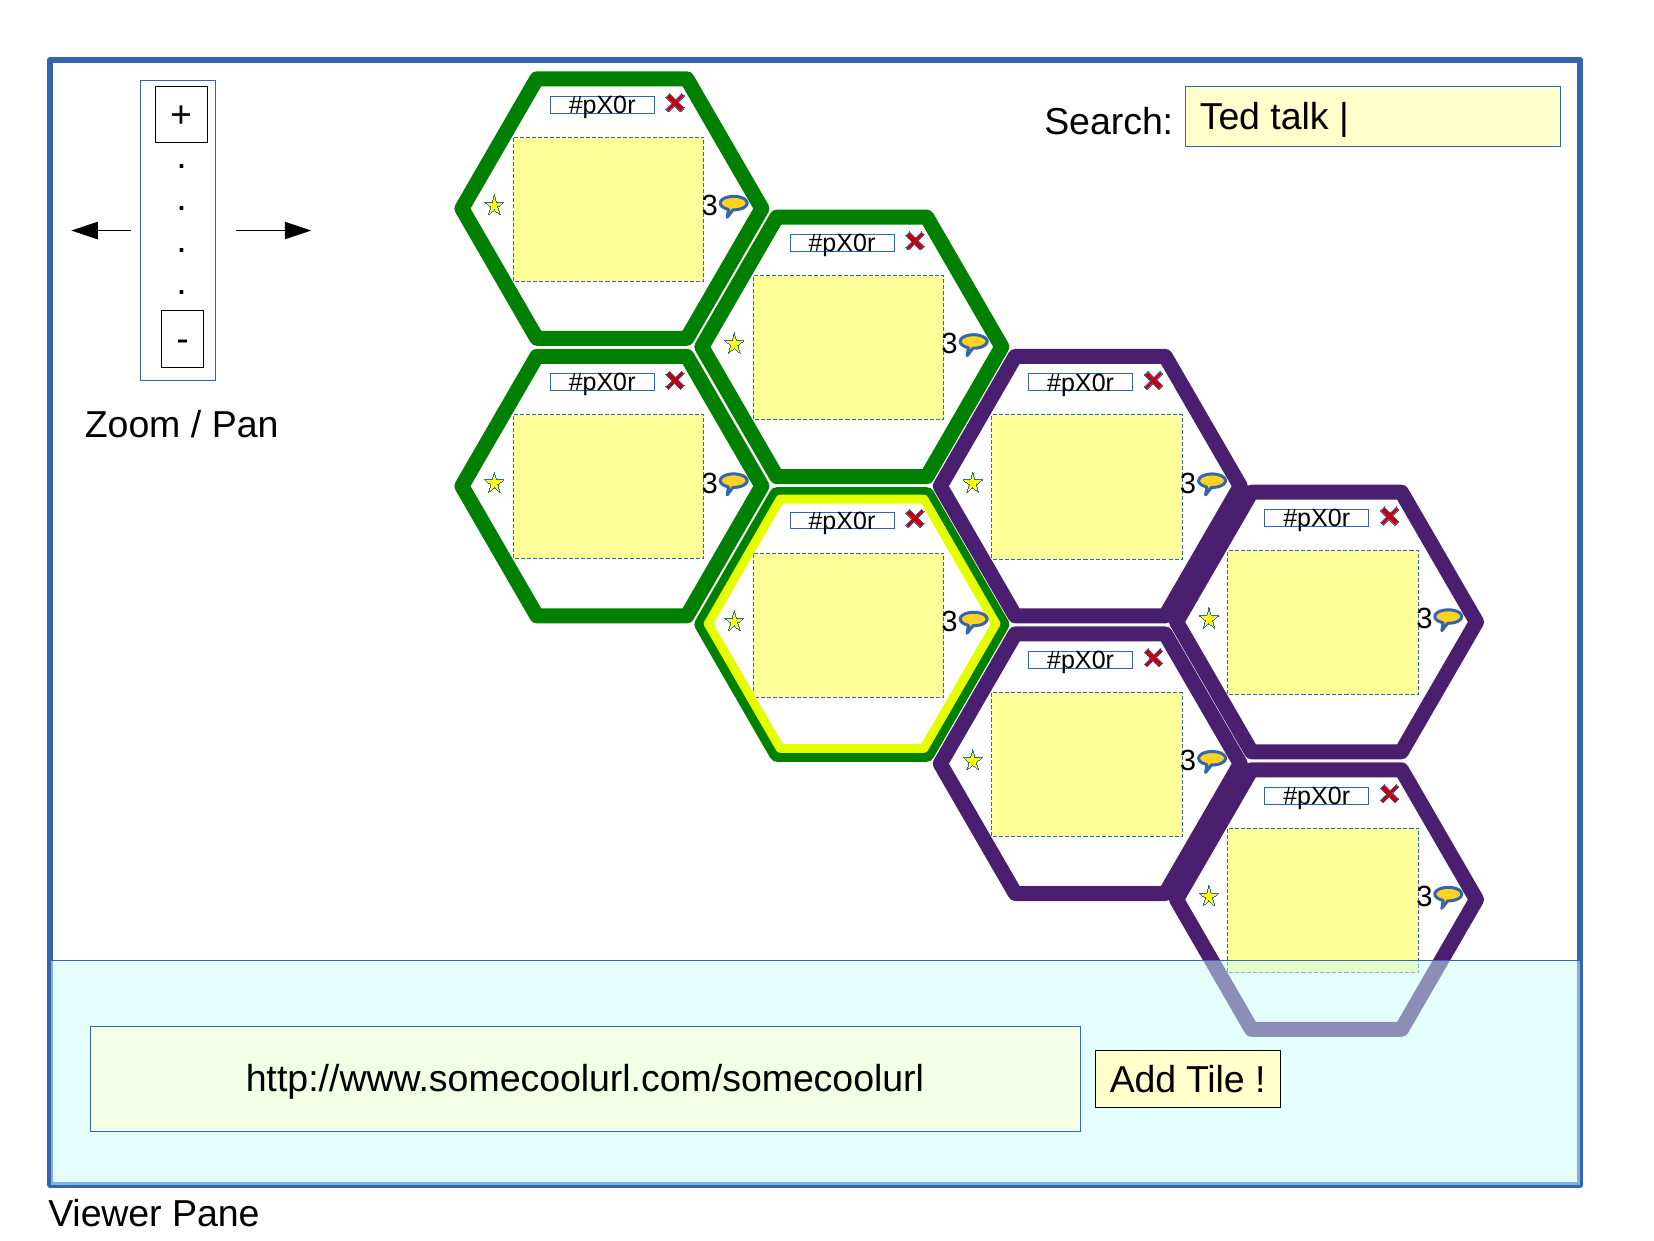

#pX0r
#pX0r
3
3
+
Ted talk |
Search:
.
.
.
.
#pX0r
#pX0r
3
3
-
#pX0r
#pX0r
3
3
#pX0r
#pX0r
3
3
Zoom / Pan
#pX0r
#pX0r
3
3
#pX0r
#pX0r
3
3
#pX0r
#pX0r
3
3
#pX0r
#pX0r
3
3
http://www.somecoolurl.com/somecoolurl
Add Tile !
Viewer Pane